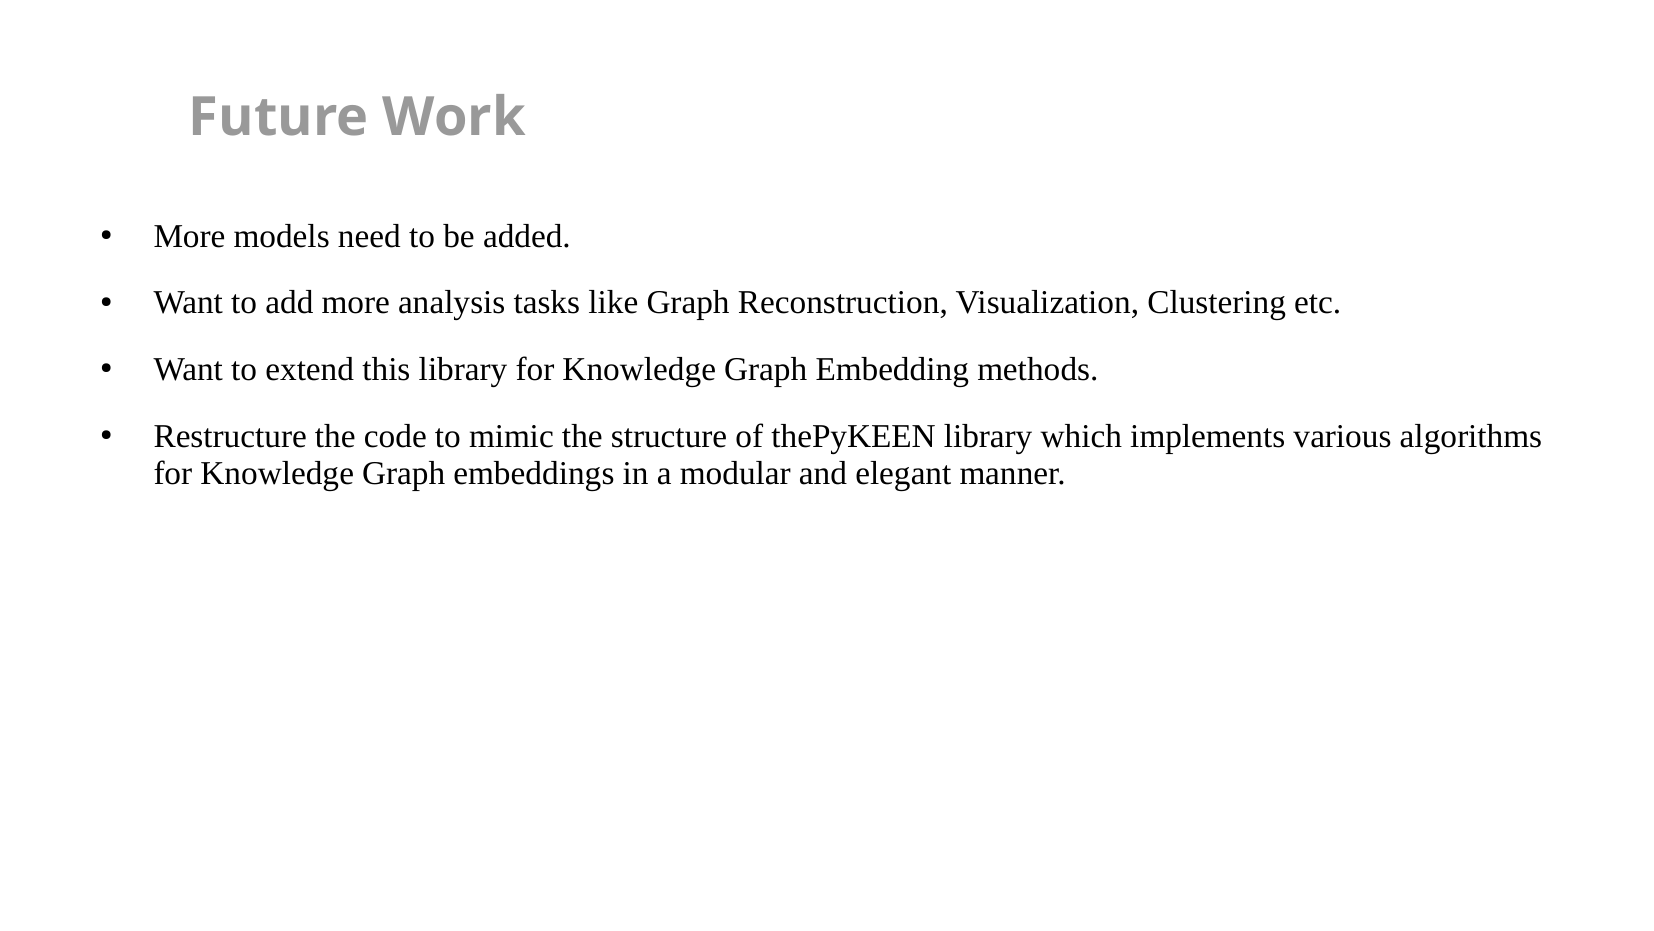

# Future Work
More models need to be added.
Want to add more analysis tasks like Graph Reconstruction, Visualization, Clustering etc.
Want to extend this library for Knowledge Graph Embedding methods.
Restructure the code to mimic the structure of thePyKEEN library which implements various algorithms for Knowledge Graph embeddings in a modular and elegant manner.